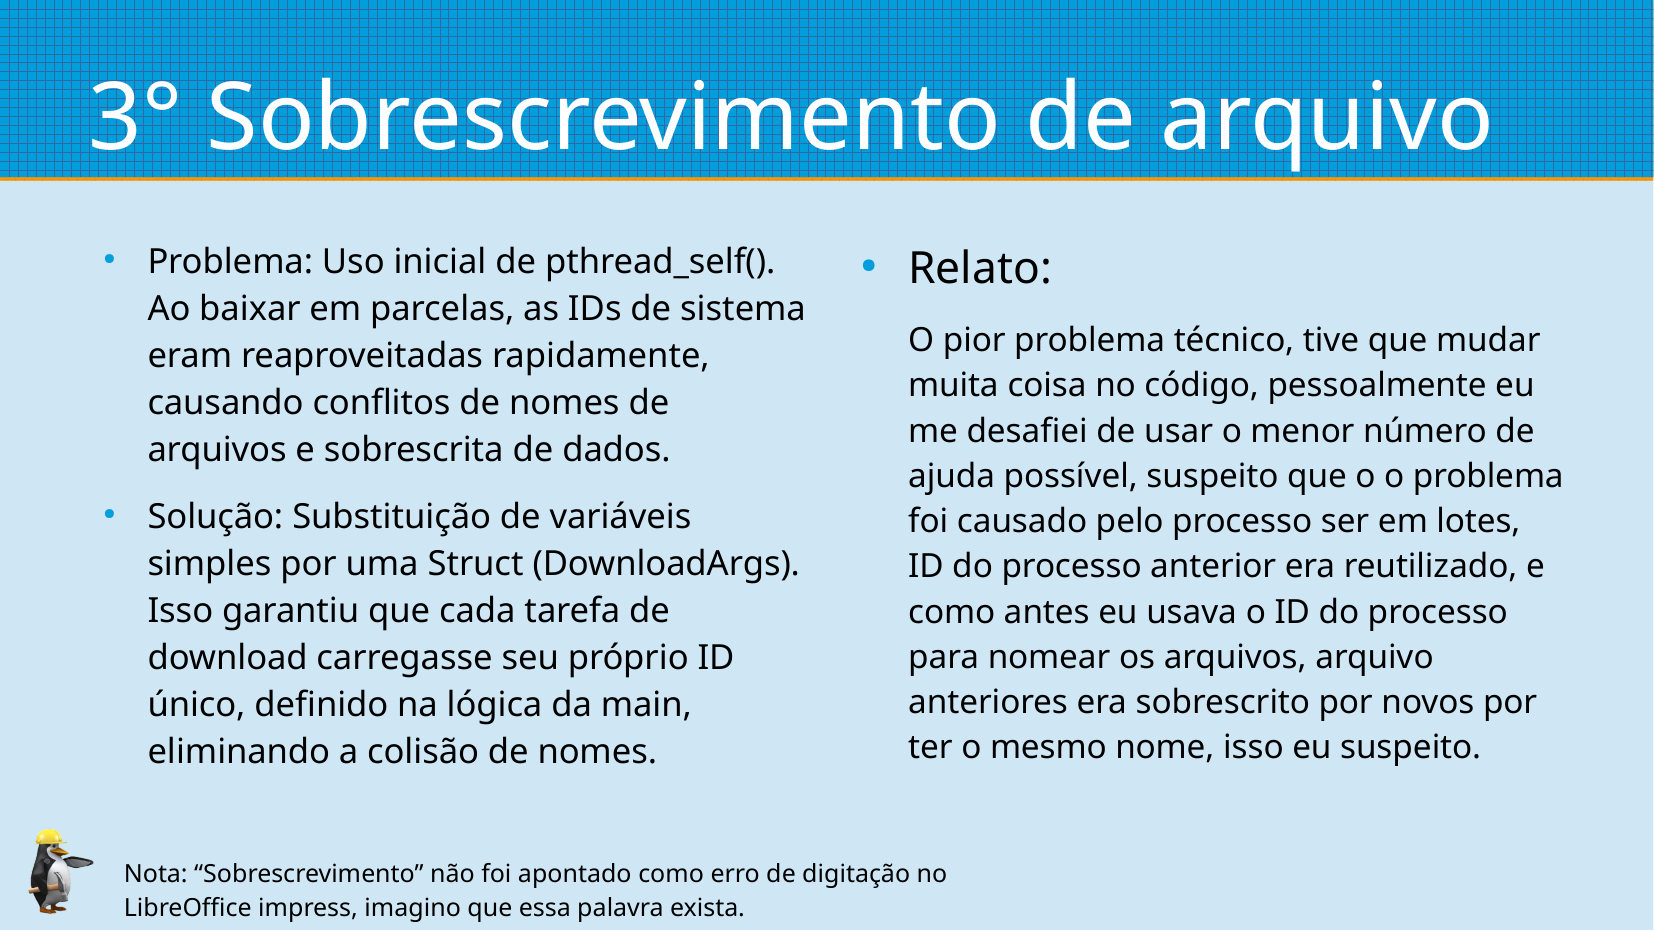

# 3° Sobrescrevimento de arquivo
Problema: Uso inicial de pthread_self(). Ao baixar em parcelas, as IDs de sistema eram reaproveitadas rapidamente, causando conflitos de nomes de arquivos e sobrescrita de dados.
Solução: Substituição de variáveis simples por uma Struct (DownloadArgs). Isso garantiu que cada tarefa de download carregasse seu próprio ID único, definido na lógica da main, eliminando a colisão de nomes.
Relato:
O pior problema técnico, tive que mudar muita coisa no código, pessoalmente eu me desafiei de usar o menor número de ajuda possível, suspeito que o o problema foi causado pelo processo ser em lotes, ID do processo anterior era reutilizado, e como antes eu usava o ID do processo para nomear os arquivos, arquivo anteriores era sobrescrito por novos por ter o mesmo nome, isso eu suspeito.
Nota: “Sobrescrevimento” não foi apontado como erro de digitação no LibreOffice impress, imagino que essa palavra exista.